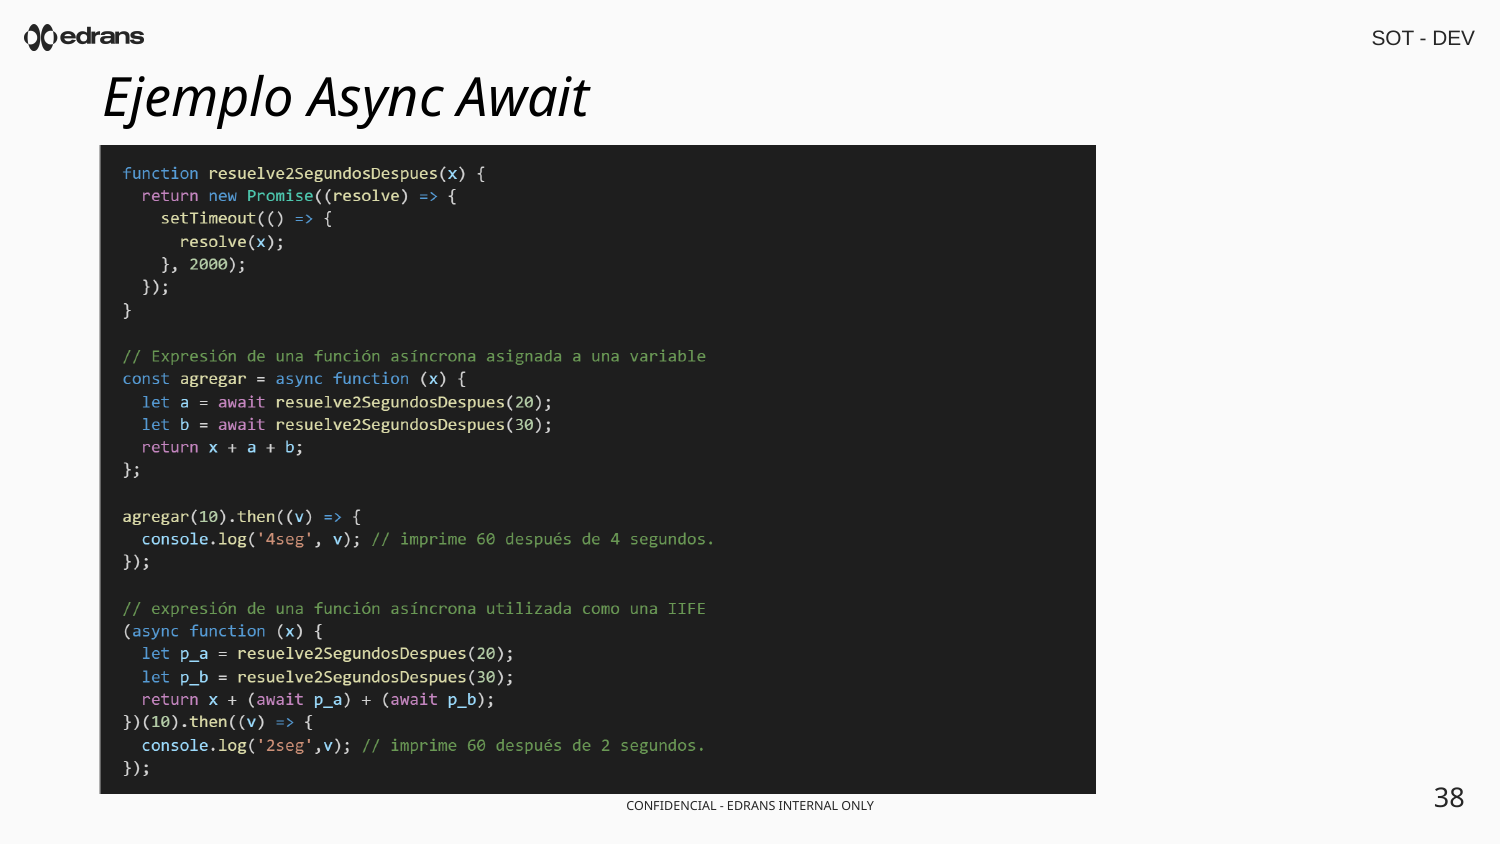

SOT - DEV
Ejemplo Async Await
CONFIDENCIAL - EDRANS INTERNAL ONLY